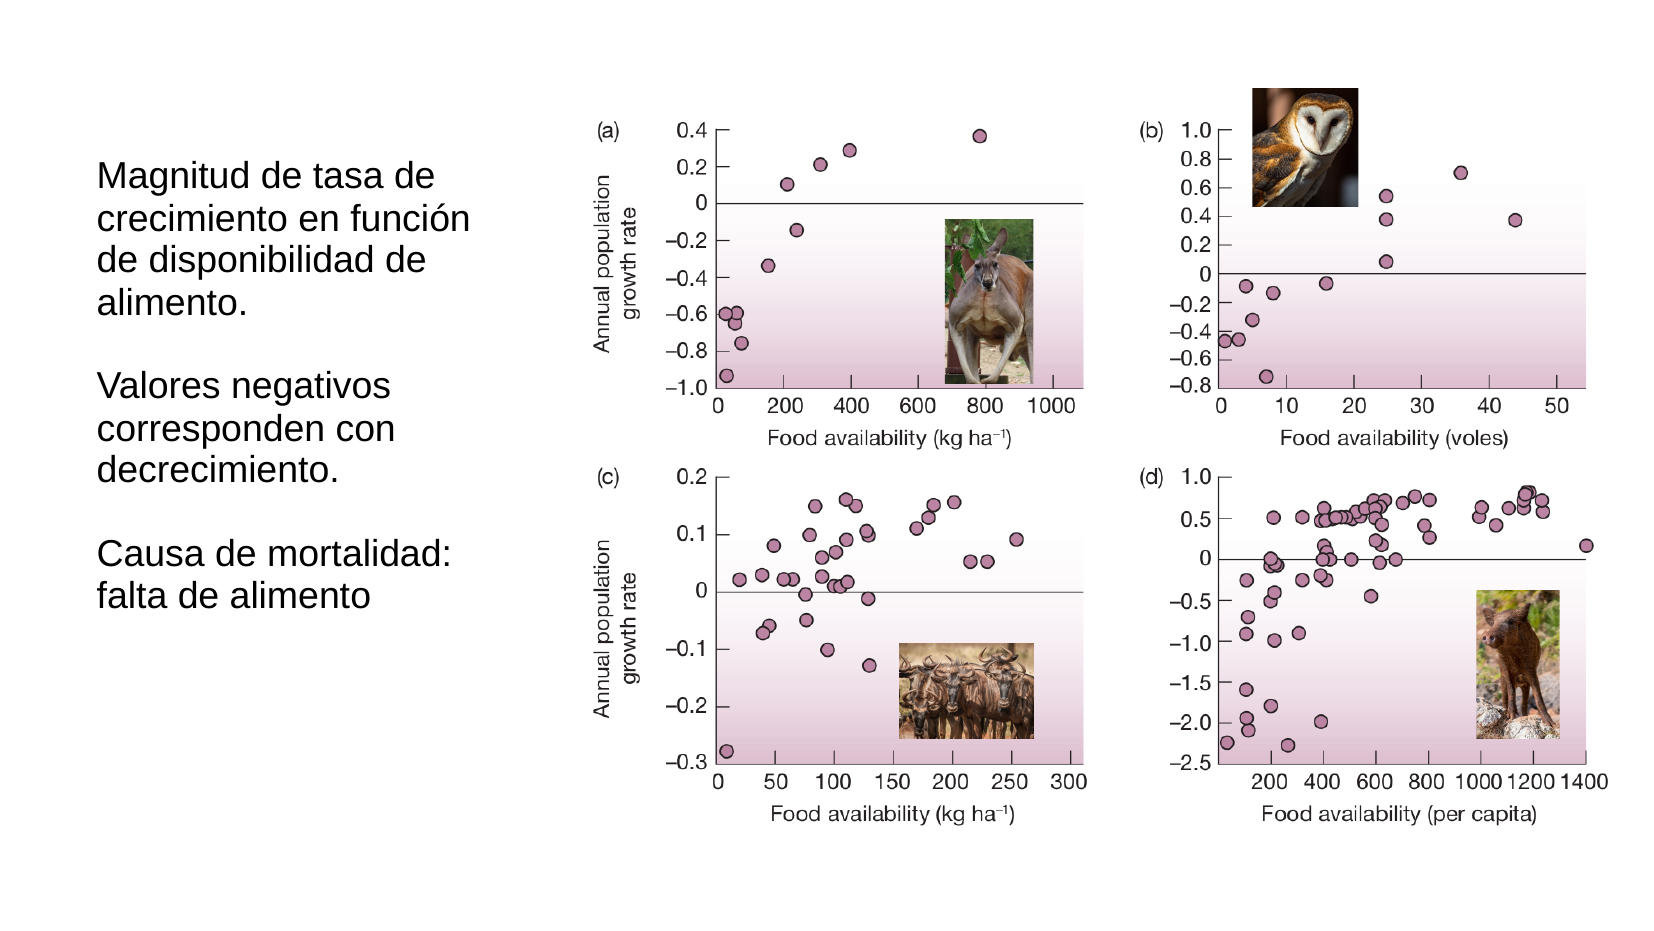

Magnitud de tasa de crecimiento en función de disponibilidad de alimento.
Valores negativos corresponden con decrecimiento.
Causa de mortalidad: falta de alimento